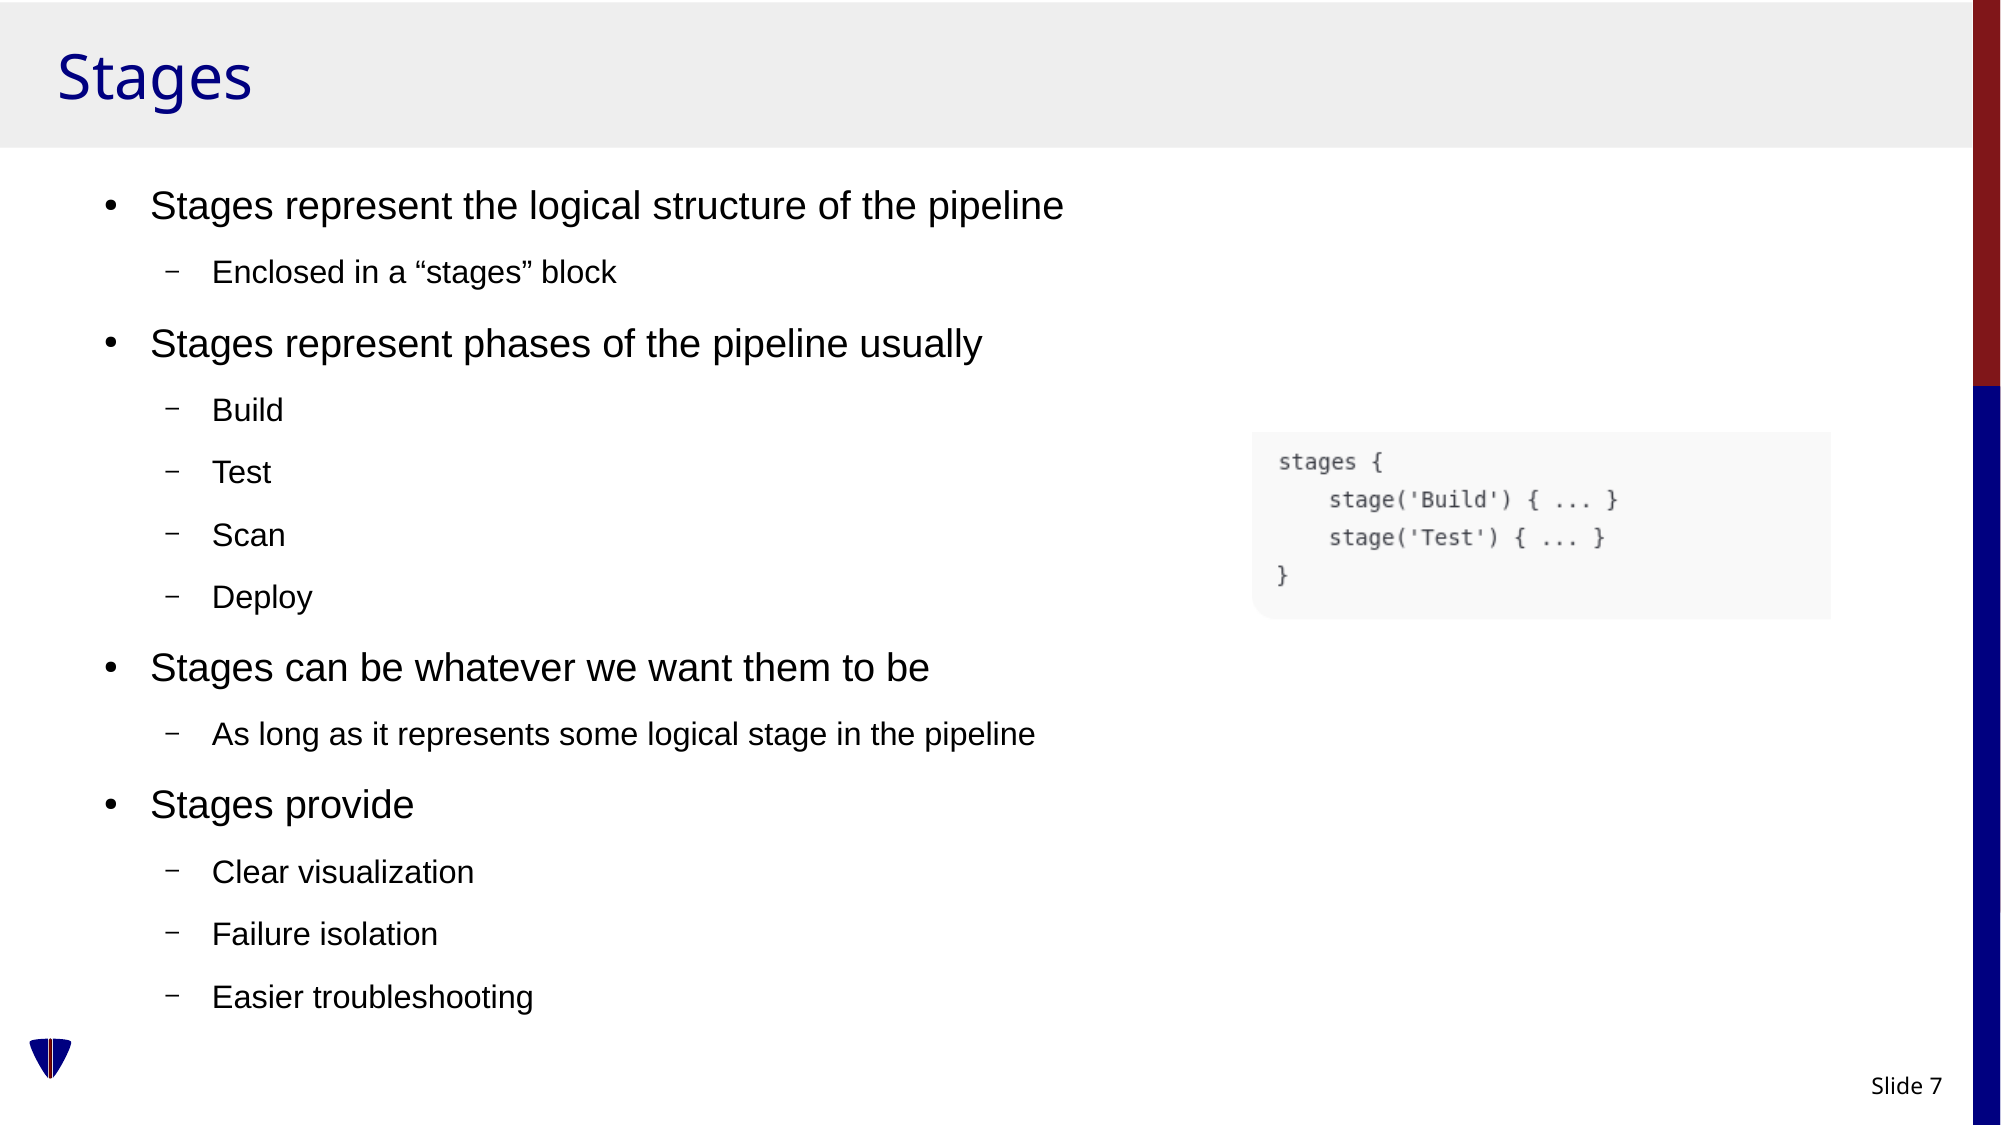

# Stages
Stages represent the logical structure of the pipeline
Enclosed in a “stages” block
Stages represent phases of the pipeline usually
Build
Test
Scan
Deploy
Stages can be whatever we want them to be
As long as it represents some logical stage in the pipeline
Stages provide
Clear visualization
Failure isolation
Easier troubleshooting